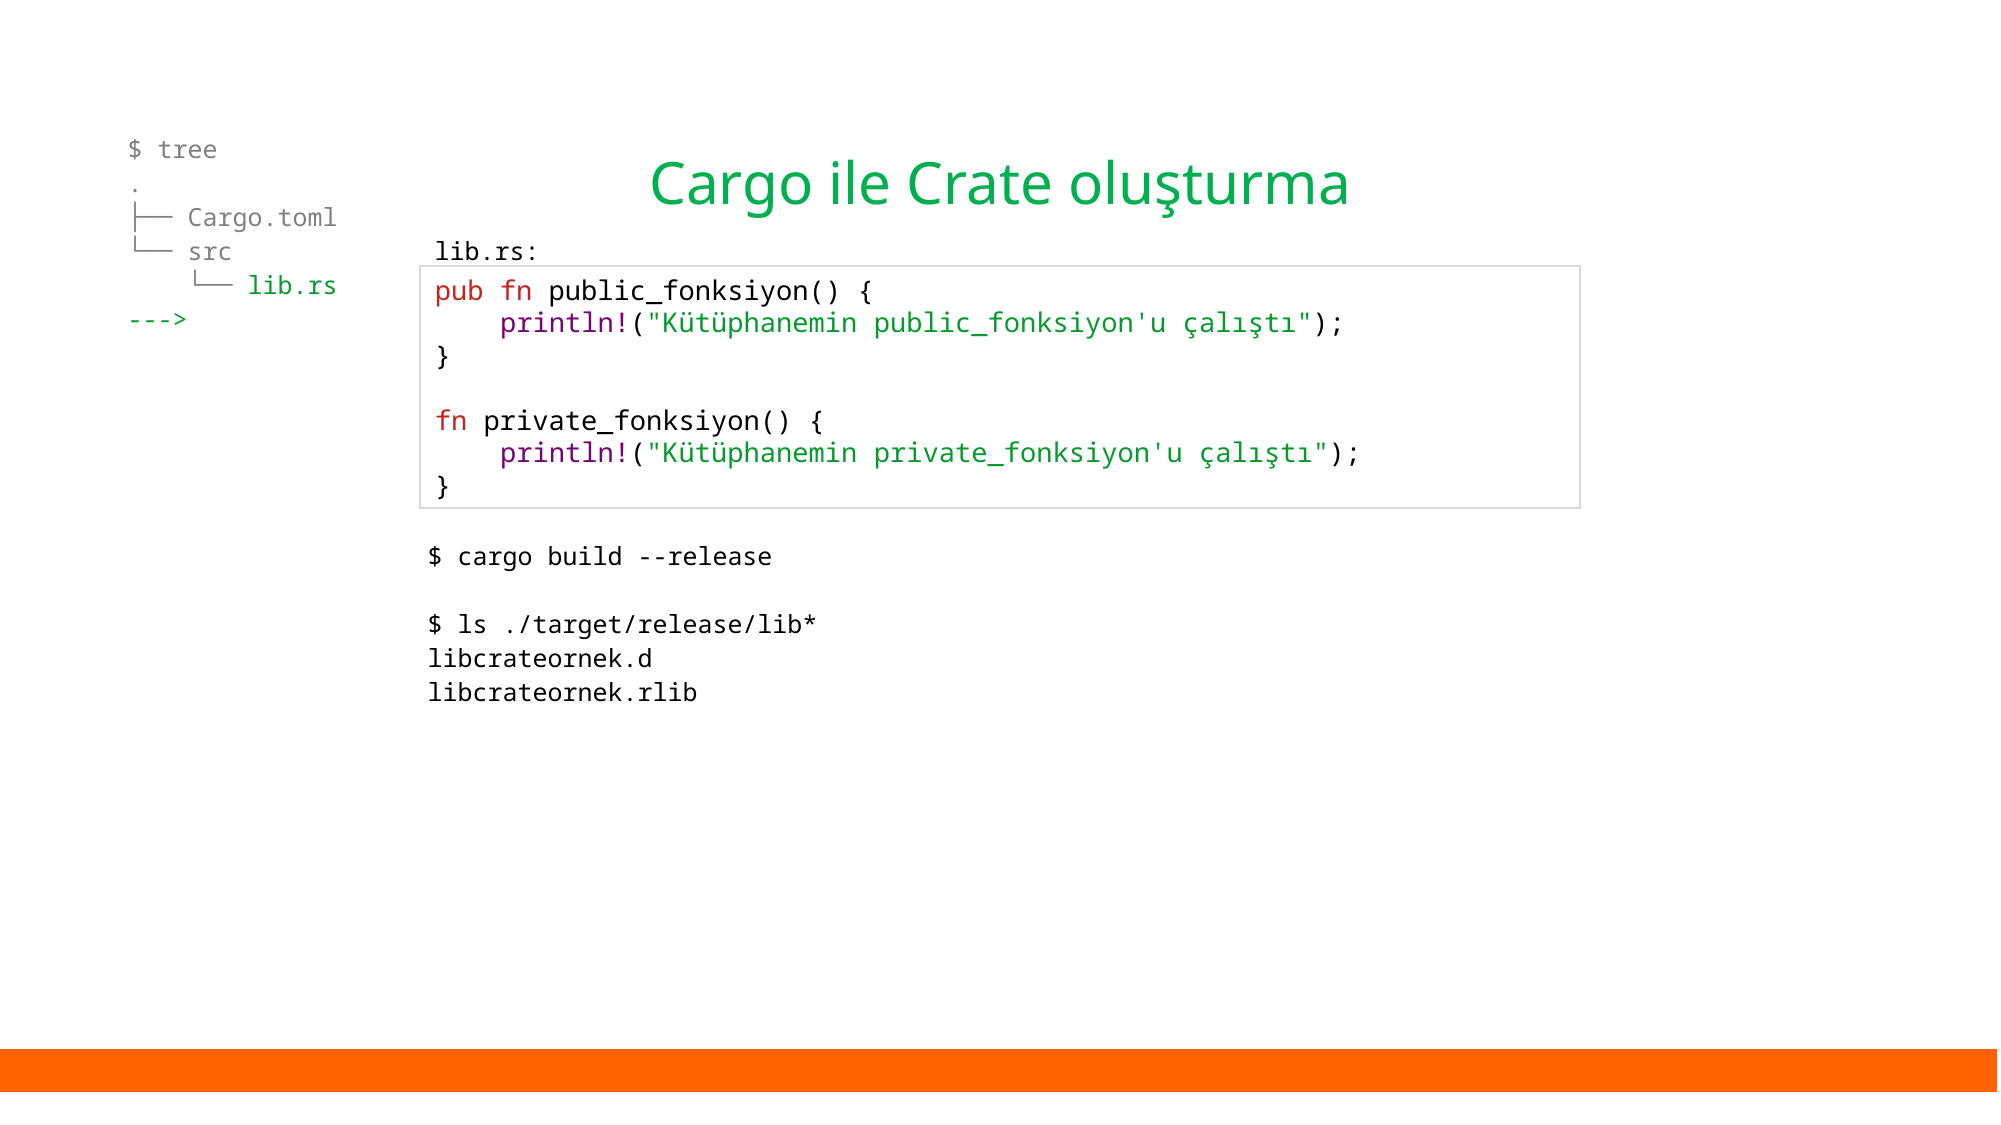

$ tree
.
├── Cargo.toml
└── src
 └── lib.rs --->
# Cargo ile Crate oluşturma
lib.rs:
pub fn public_fonksiyon() {
 println!("Kütüphanemin public_fonksiyon'u çalıştı");
}
fn private_fonksiyon() {
 println!("Kütüphanemin private_fonksiyon'u çalıştı");
}
$ cargo build --release
$ ls ./target/release/lib*
libcrateornek.d
libcrateornek.rlib